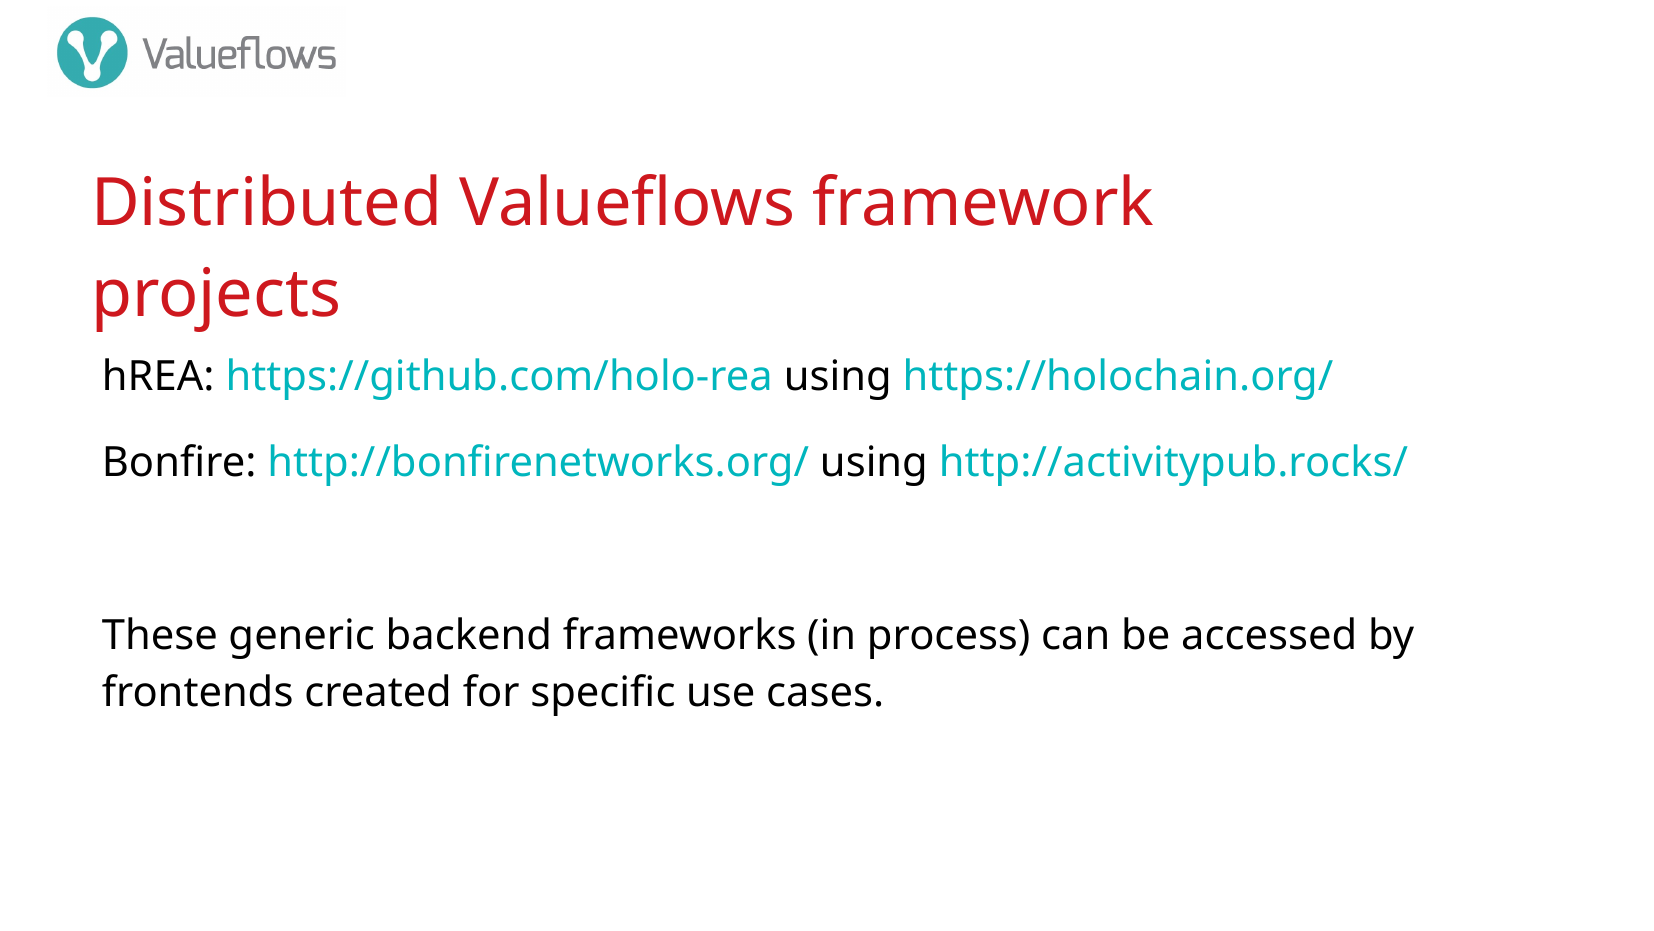

Distributed Valueflows framework projects
# hREA: https://github.com/holo-rea using https://holochain.org/
Bonfire: http://bonfirenetworks.org/ using http://activitypub.rocks/
These generic backend frameworks (in process) can be accessed by frontends created for specific use cases.